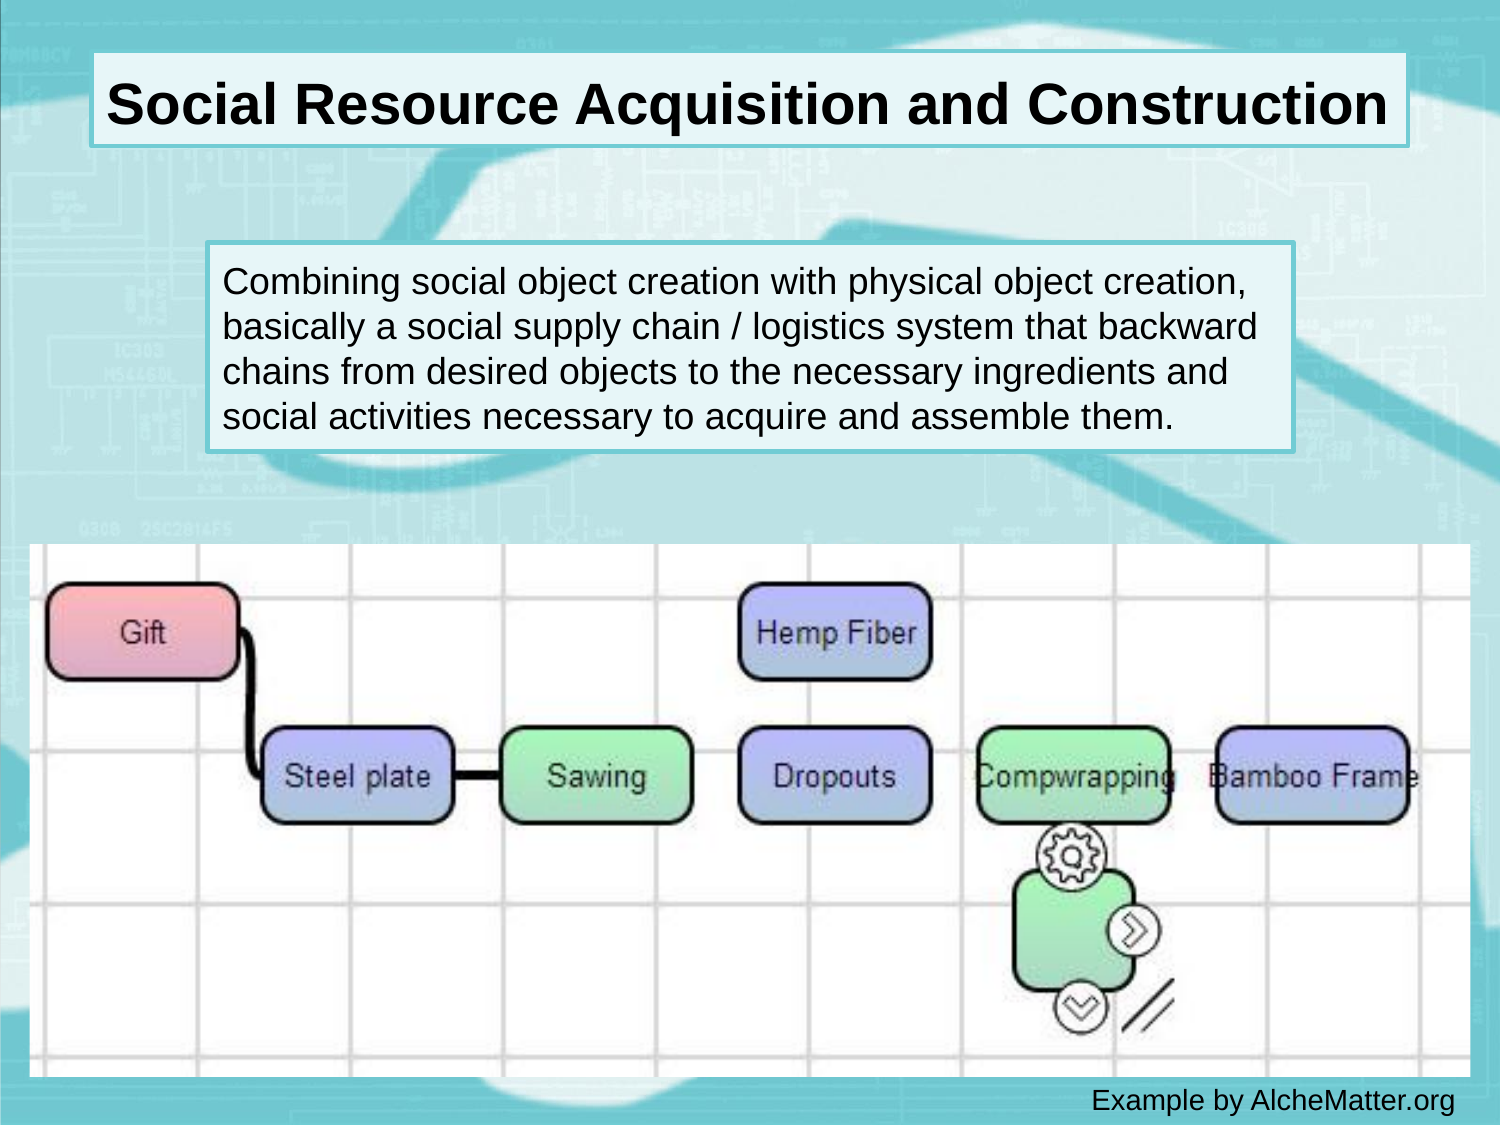

Social Resource Acquisition and Construction
Combining social object creation with physical object creation, basically a social supply chain / logistics system that backward chains from desired objects to the necessary ingredients and social activities necessary to acquire and assemble them.
Example by AlcheMatter.org